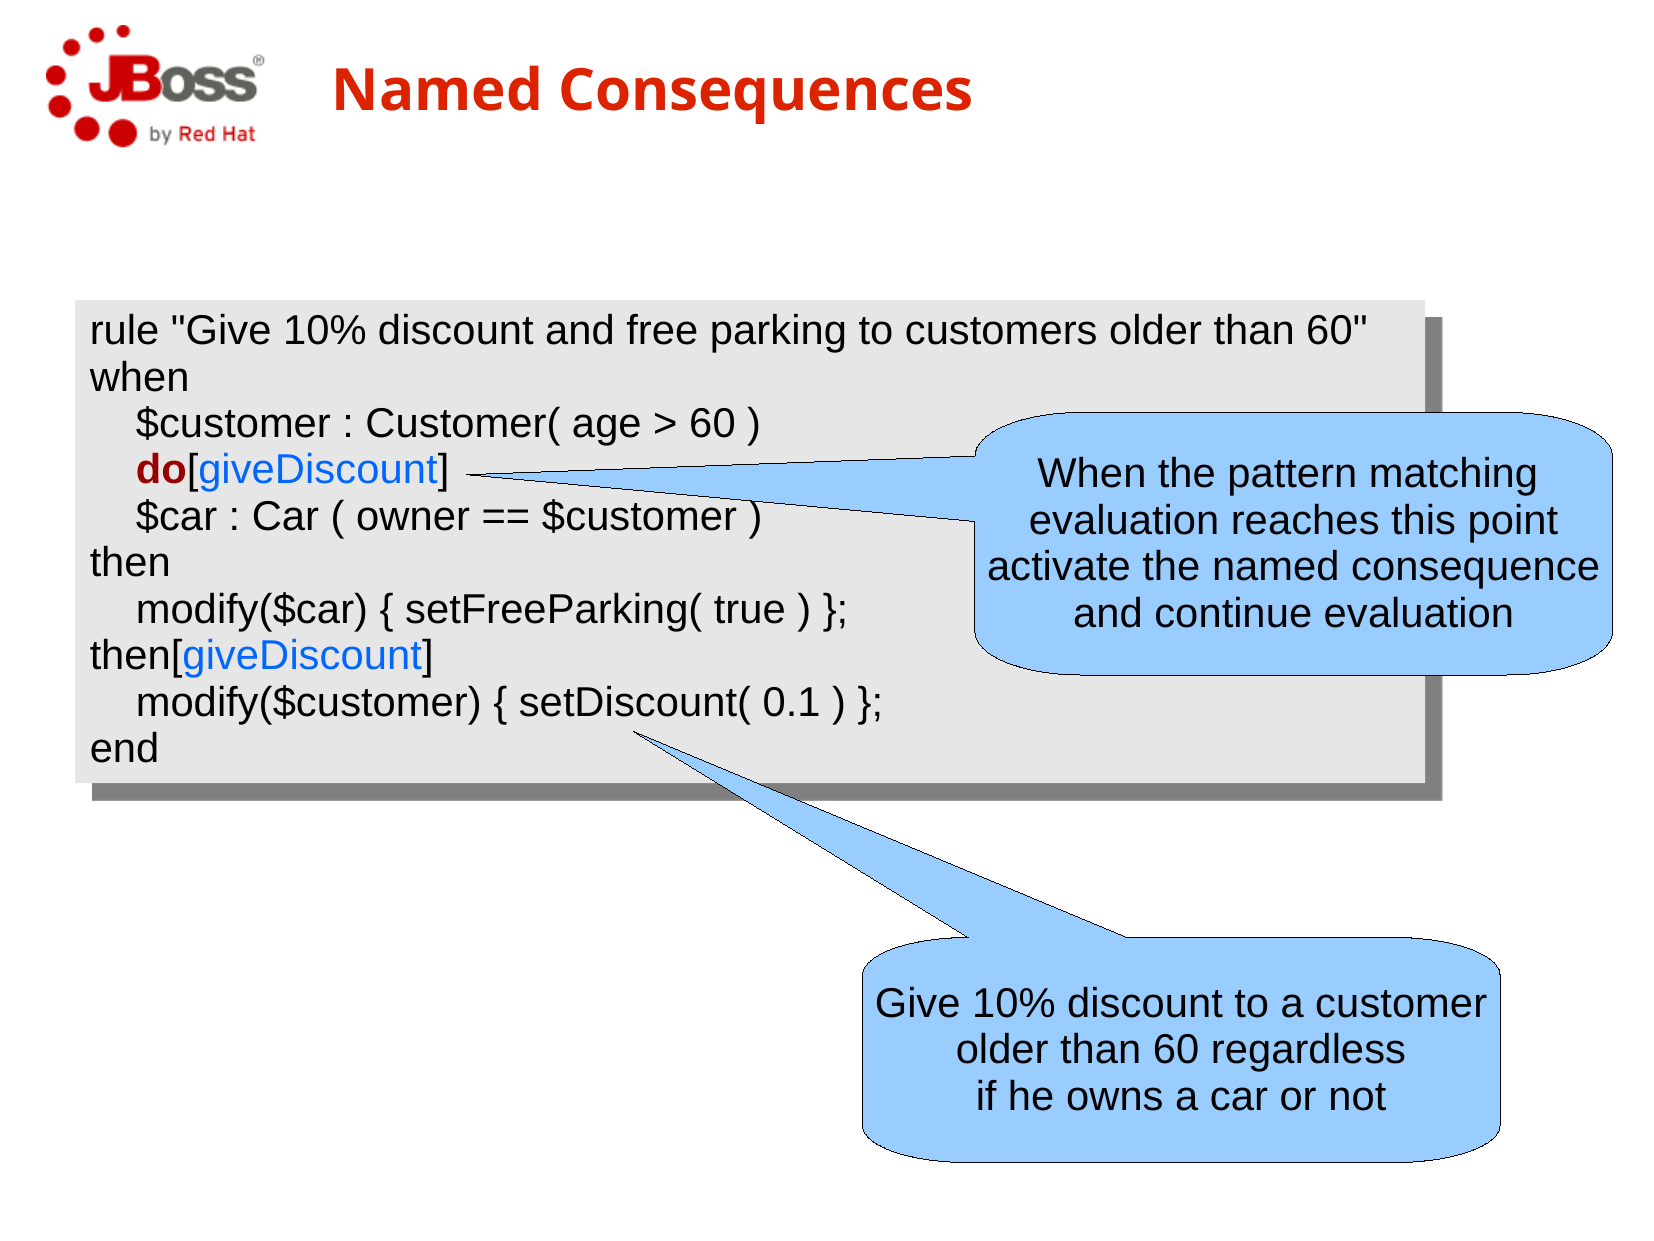

# Named Consequences
rule "Give 10% discount and free parking to customers older than 60"
when
 $customer : Customer( age > 60 )
 do[giveDiscount]
 $car : Car ( owner == $customer )
then
 modify($car) { setFreeParking( true ) };
then[giveDiscount]
 modify($customer) { setDiscount( 0.1 ) };
end
When the pattern matching
evaluation reaches this point
activate the named consequence
and continue evaluation
Give 10% discount to a customer
older than 60 regardless
if he owns a car or not